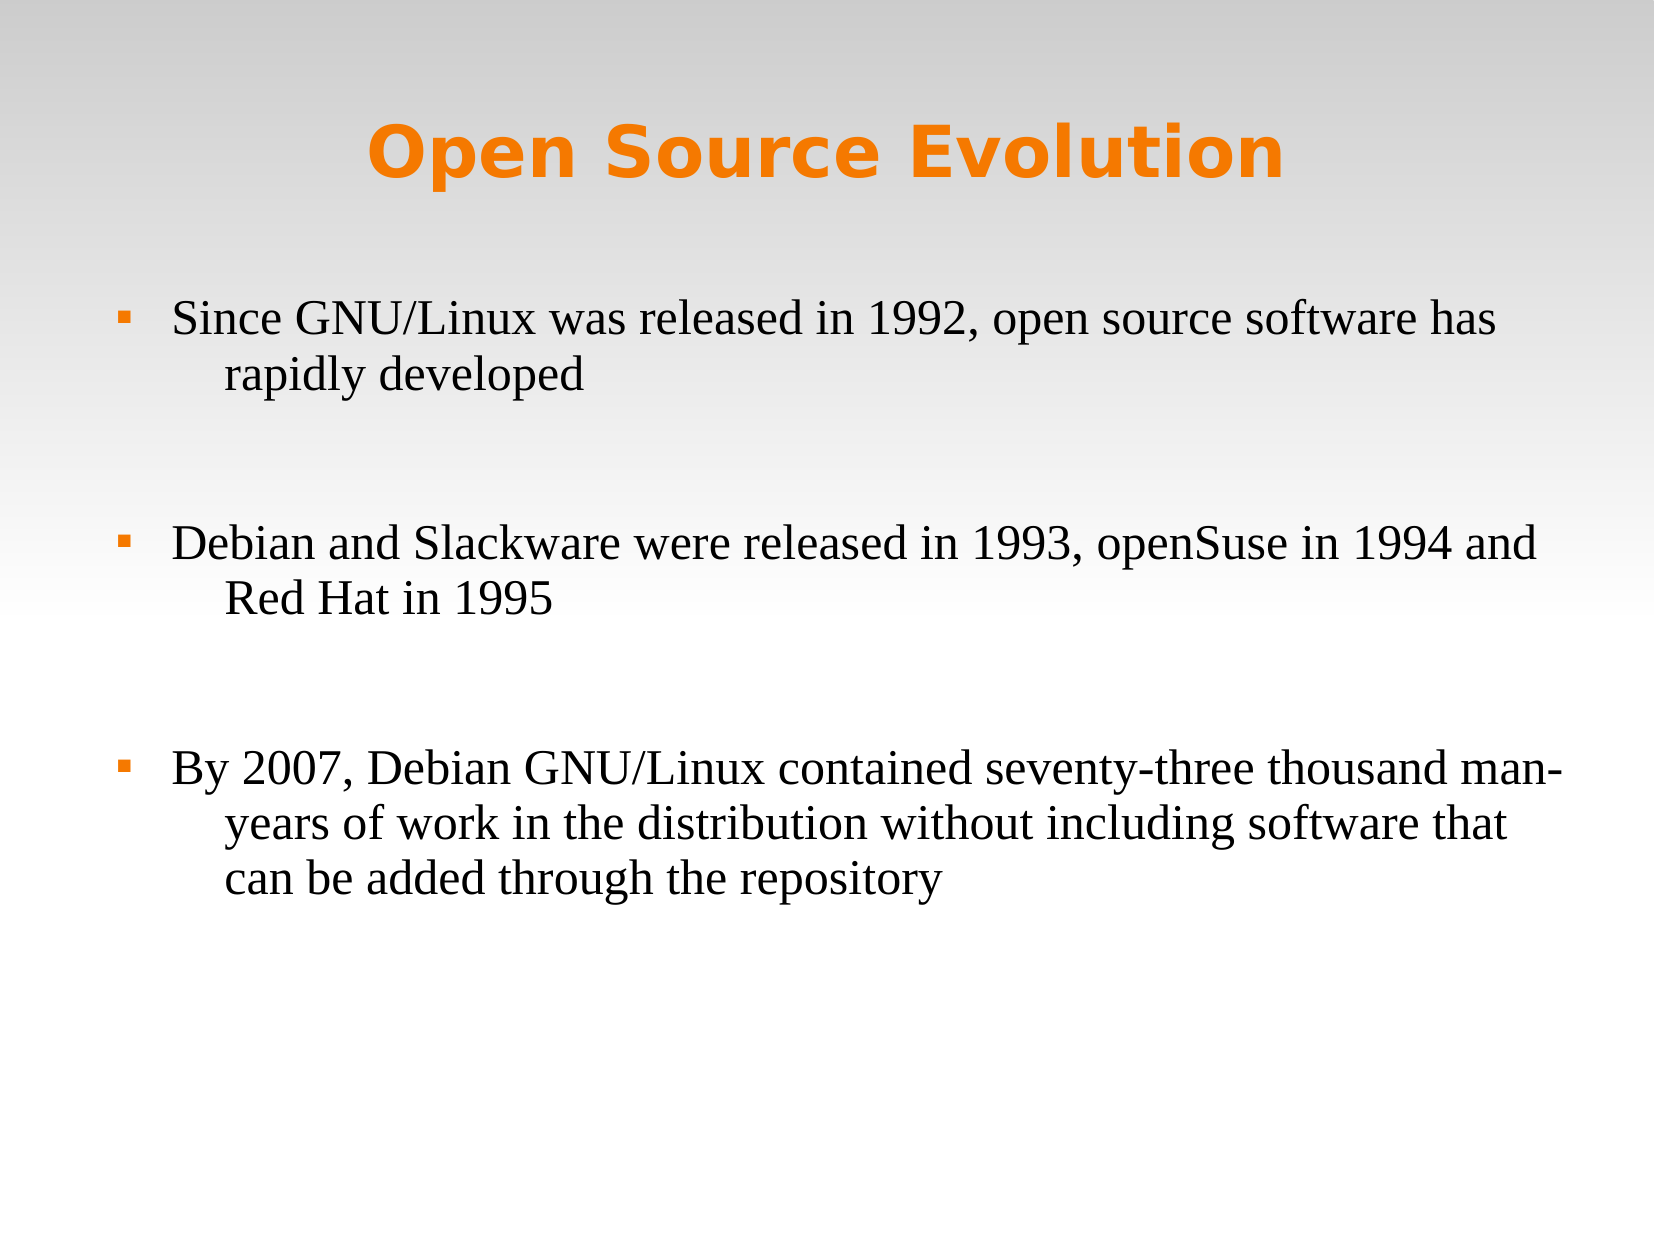

# Open Source Evolution
Since GNU/Linux was released in 1992, open source software has rapidly developed
Debian and Slackware were released in 1993, openSuse in 1994 and Red Hat in 1995
By 2007, Debian GNU/Linux contained seventy-three thousand man-years of work in the distribution without including software that can be added through the repository